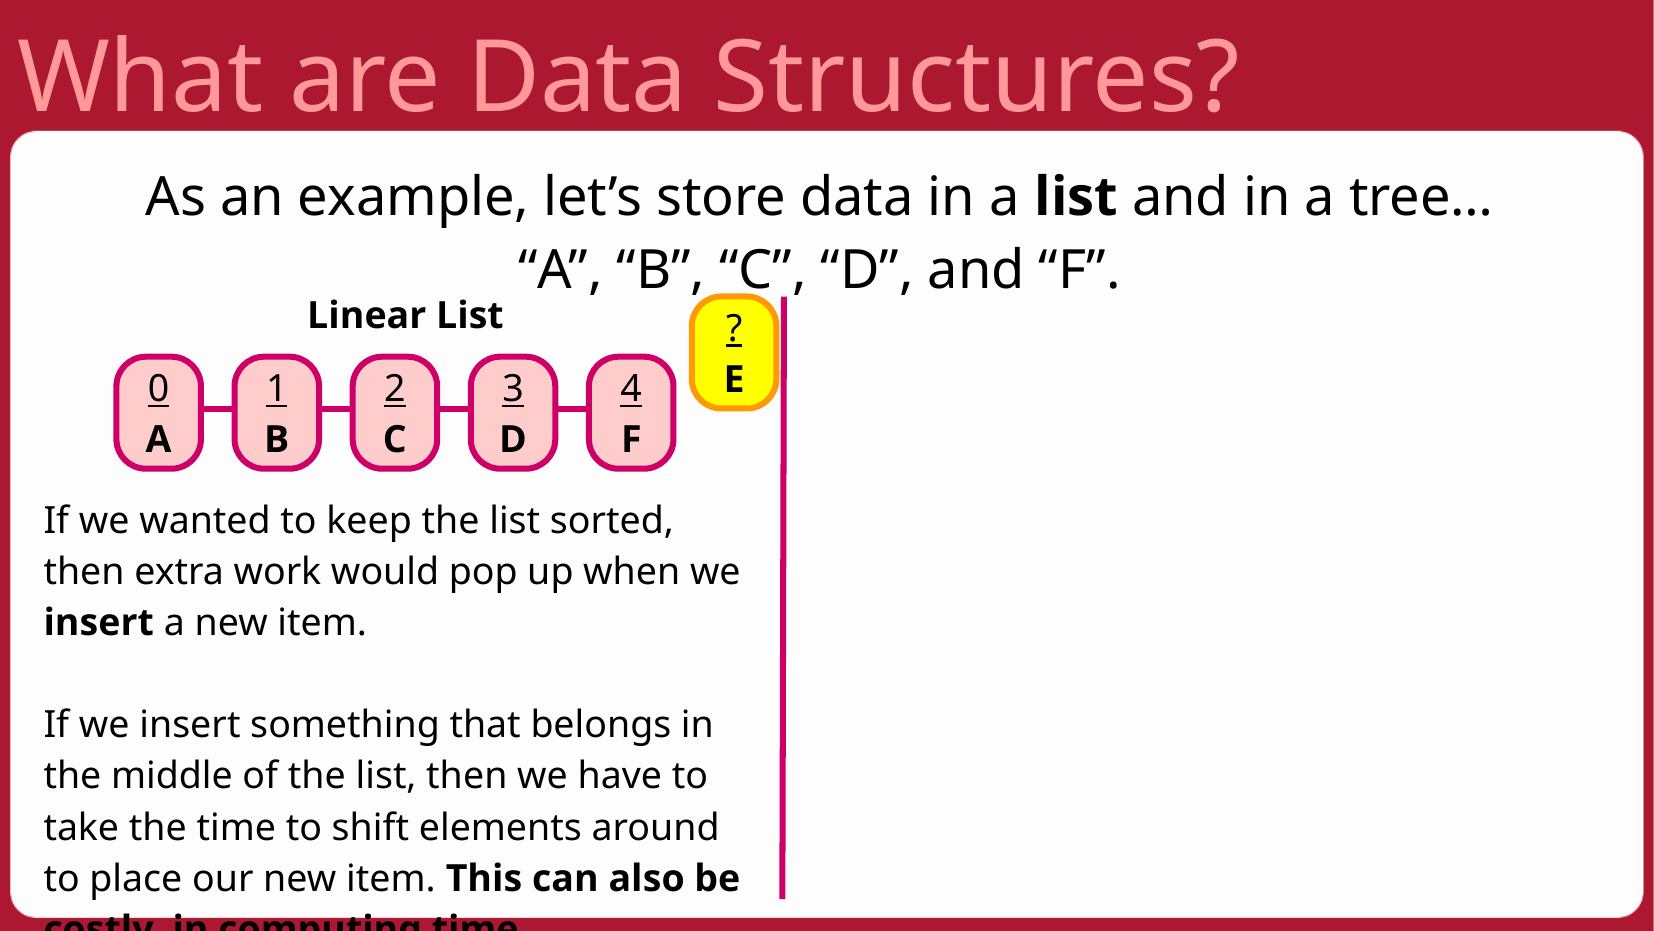

# What are Data Structures?
As an example, let’s store data in a list and in a tree…
“A”, “B”, “C”, “D”, and “F”.
Linear List
?
E
0
A
1
B
2
C
3
D
4
F
If we wanted to keep the list sorted, then extra work would pop up when we insert a new item.
If we insert something that belongs in the middle of the list, then we have to take the time to shift elements around to place our new item. This can also be costly, in computing time.